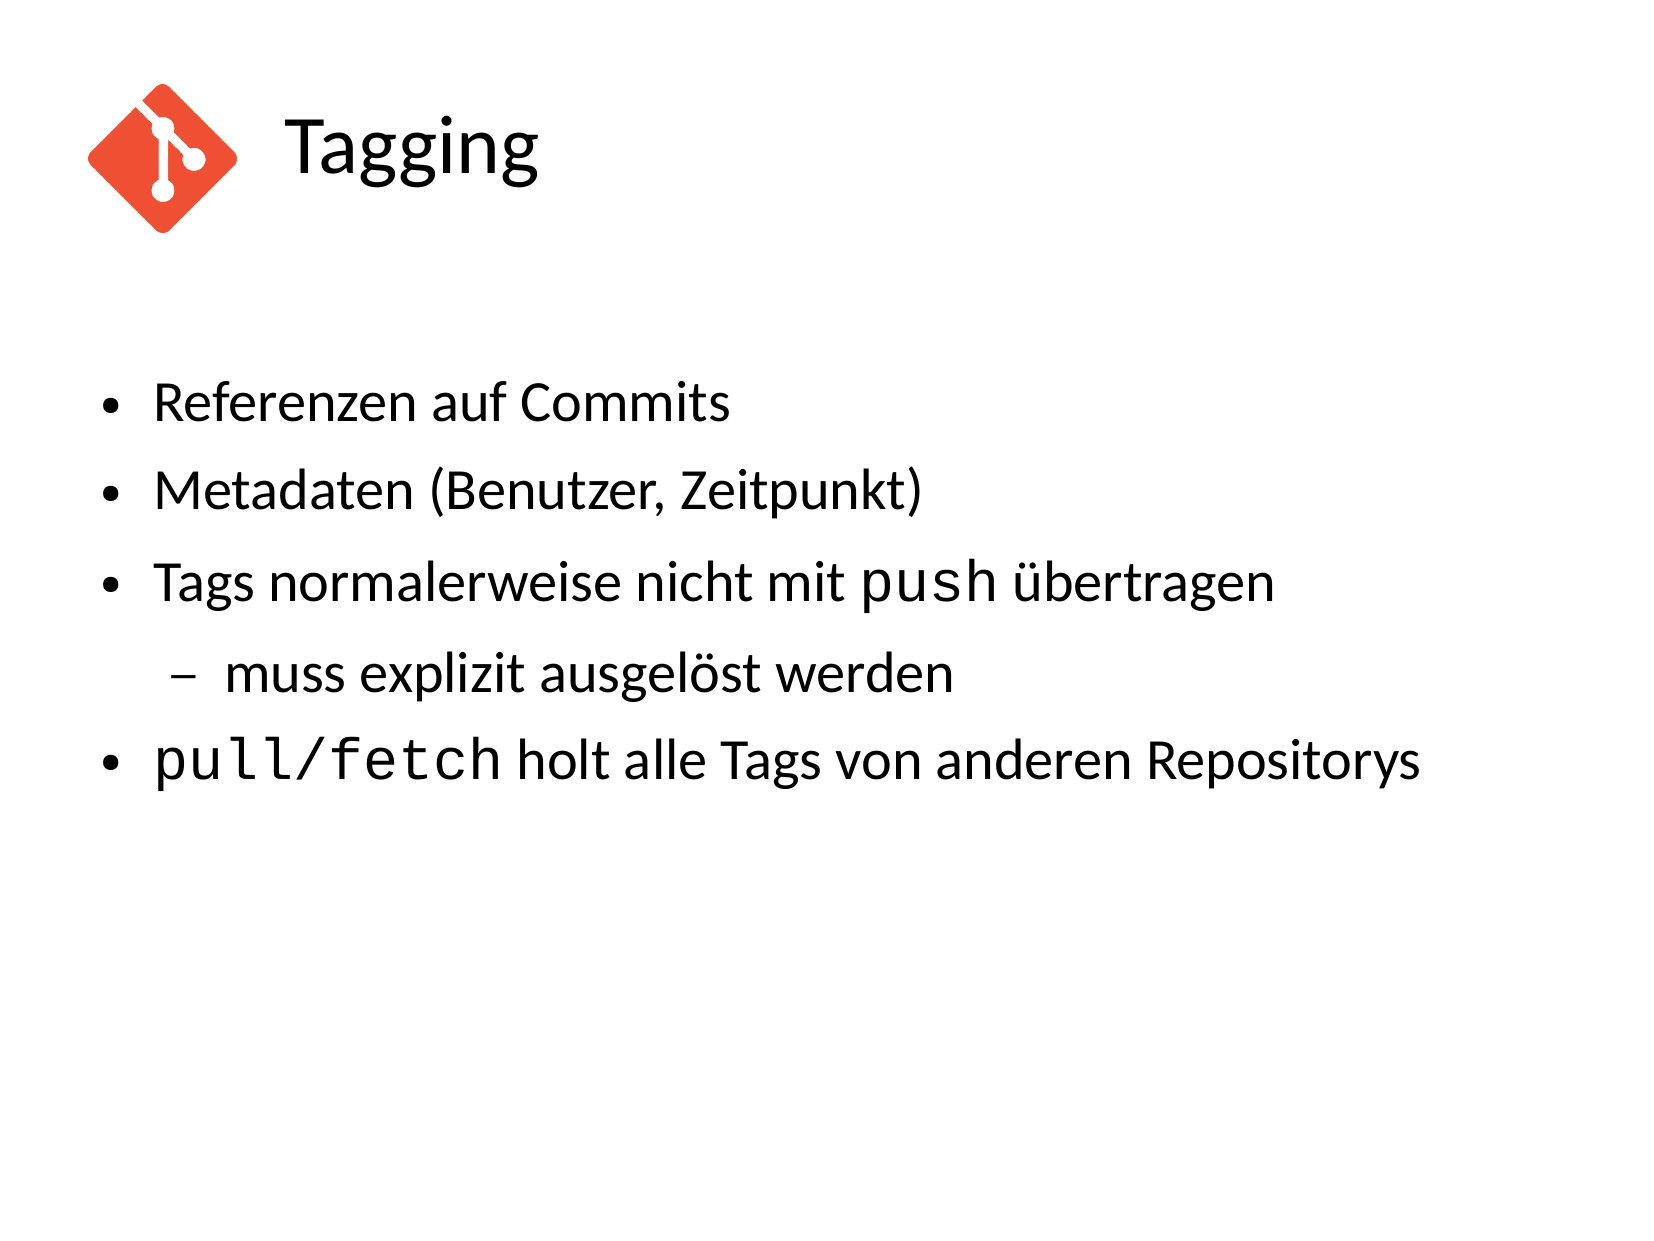

# Tagging
Referenzen auf Commits
Metadaten (Benutzer, Zeitpunkt)
Tags normalerweise nicht mit push übertragen
muss explizit ausgelöst werden
pull/fetch holt alle Tags von anderen Repositorys